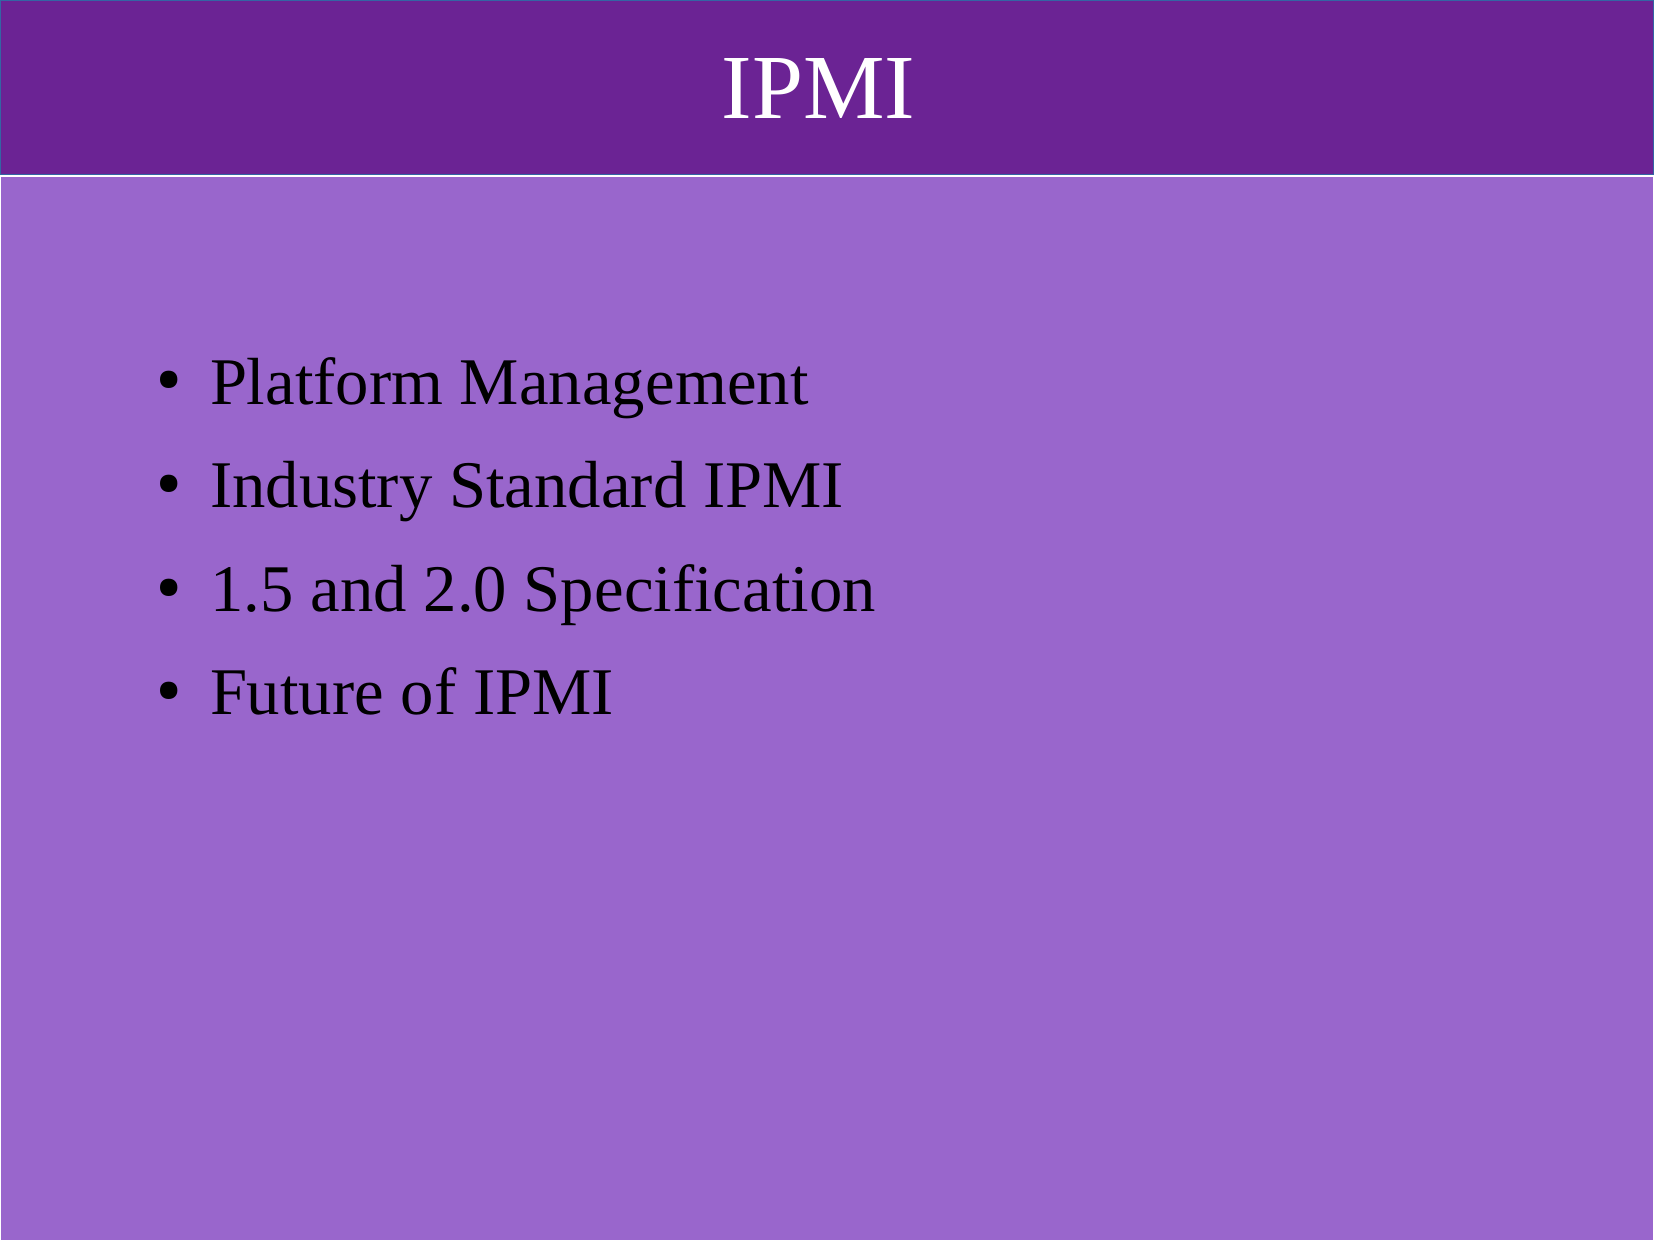

# IPMI
Platform Management
Industry Standard IPMI
1.5 and 2.0 Specification
Future of IPMI